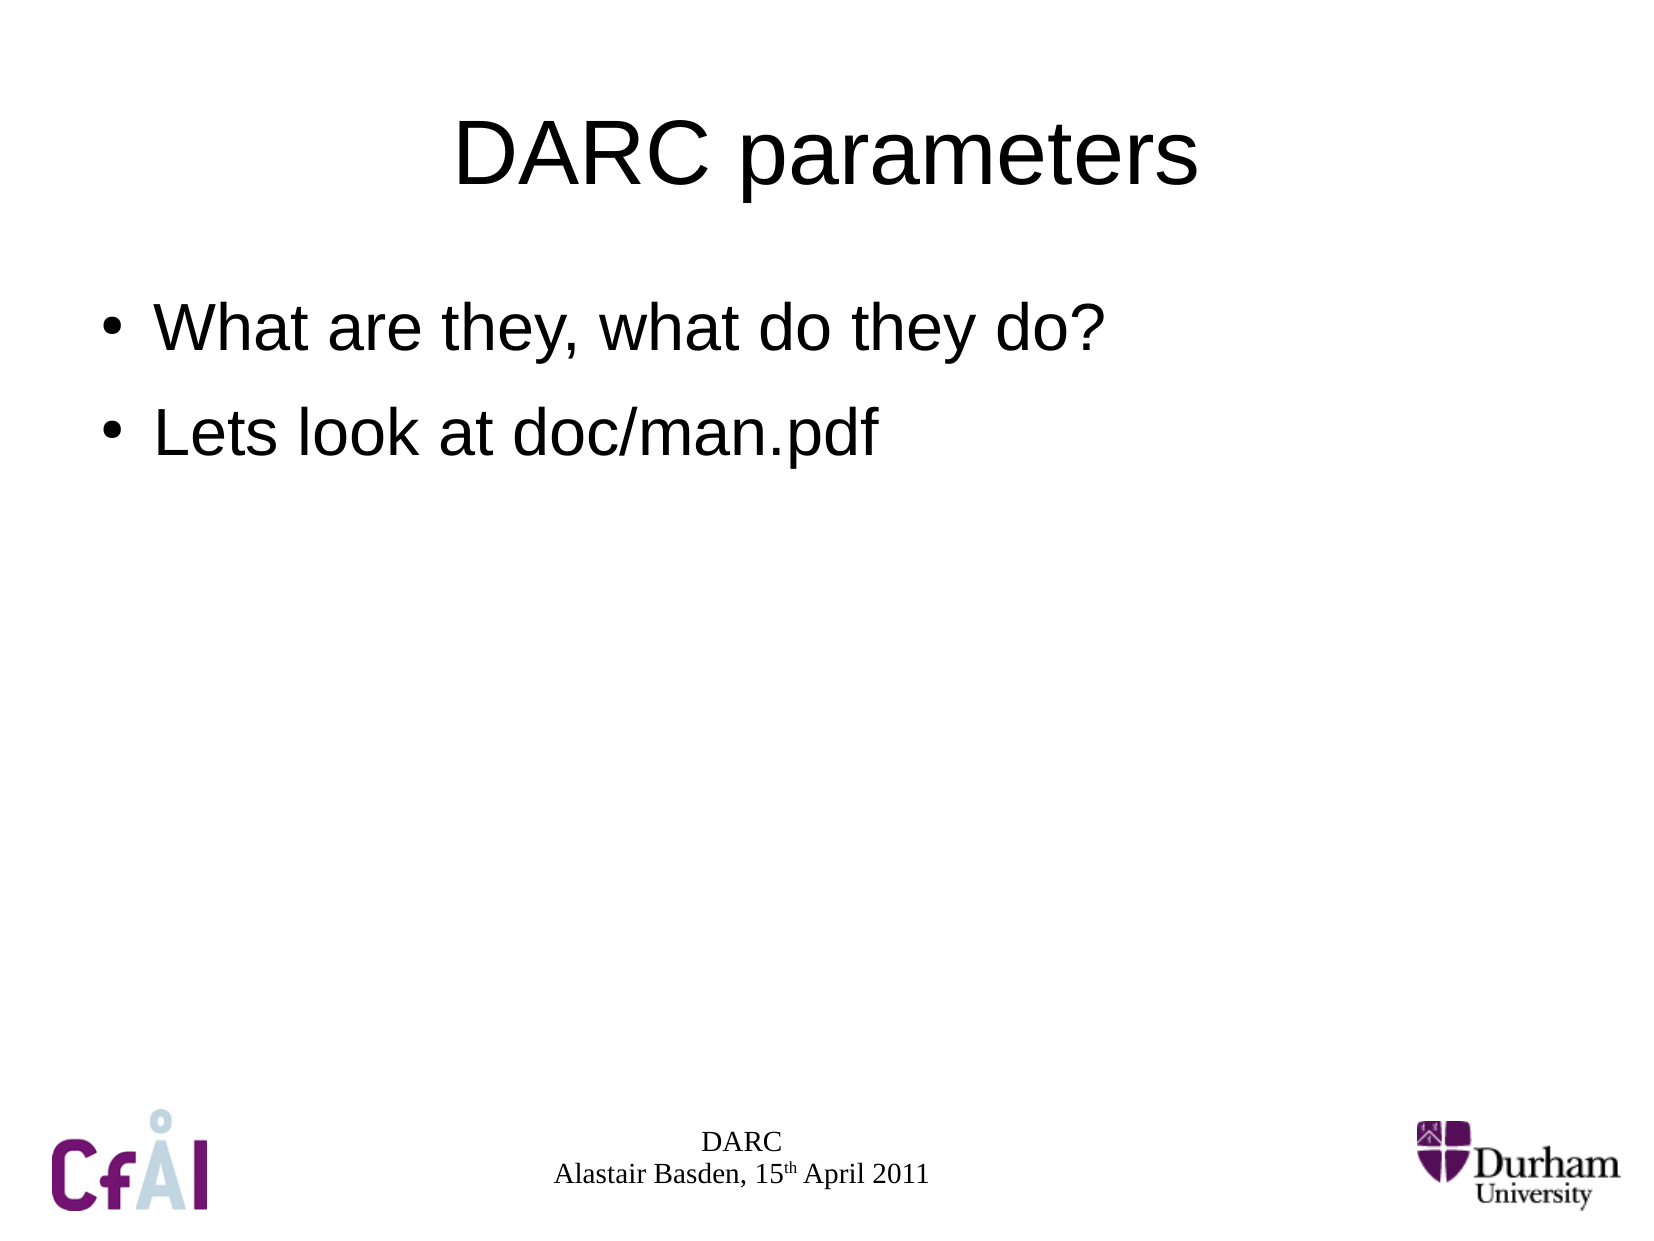

# DARC parameters
What are they, what do they do?
Lets look at doc/man.pdf